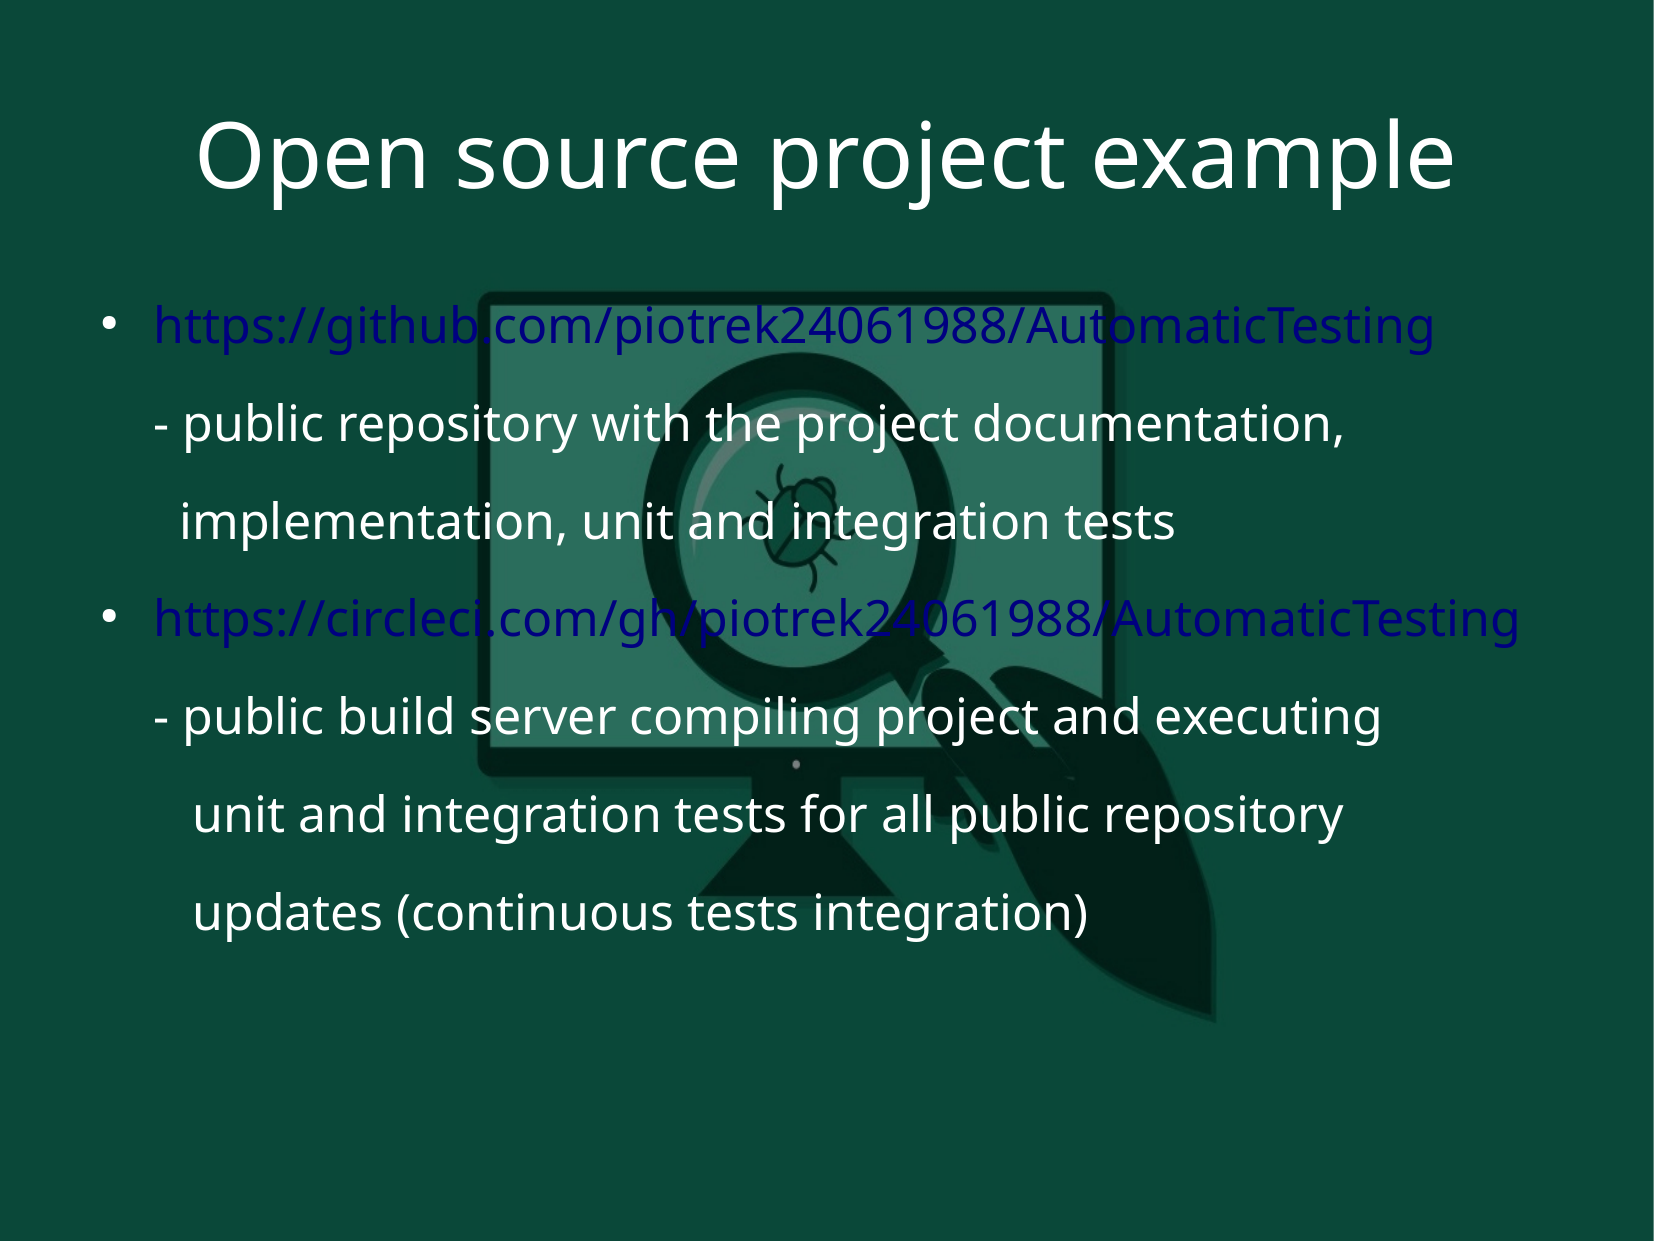

# Open source project example
https://github.com/piotrek24061988/AutomaticTesting
- public repository with the project documentation,
 implementation, unit and integration tests
https://circleci.com/gh/piotrek24061988/AutomaticTesting
- public build server compiling project and executing
 unit and integration tests for all public repository
 updates (continuous tests integration)